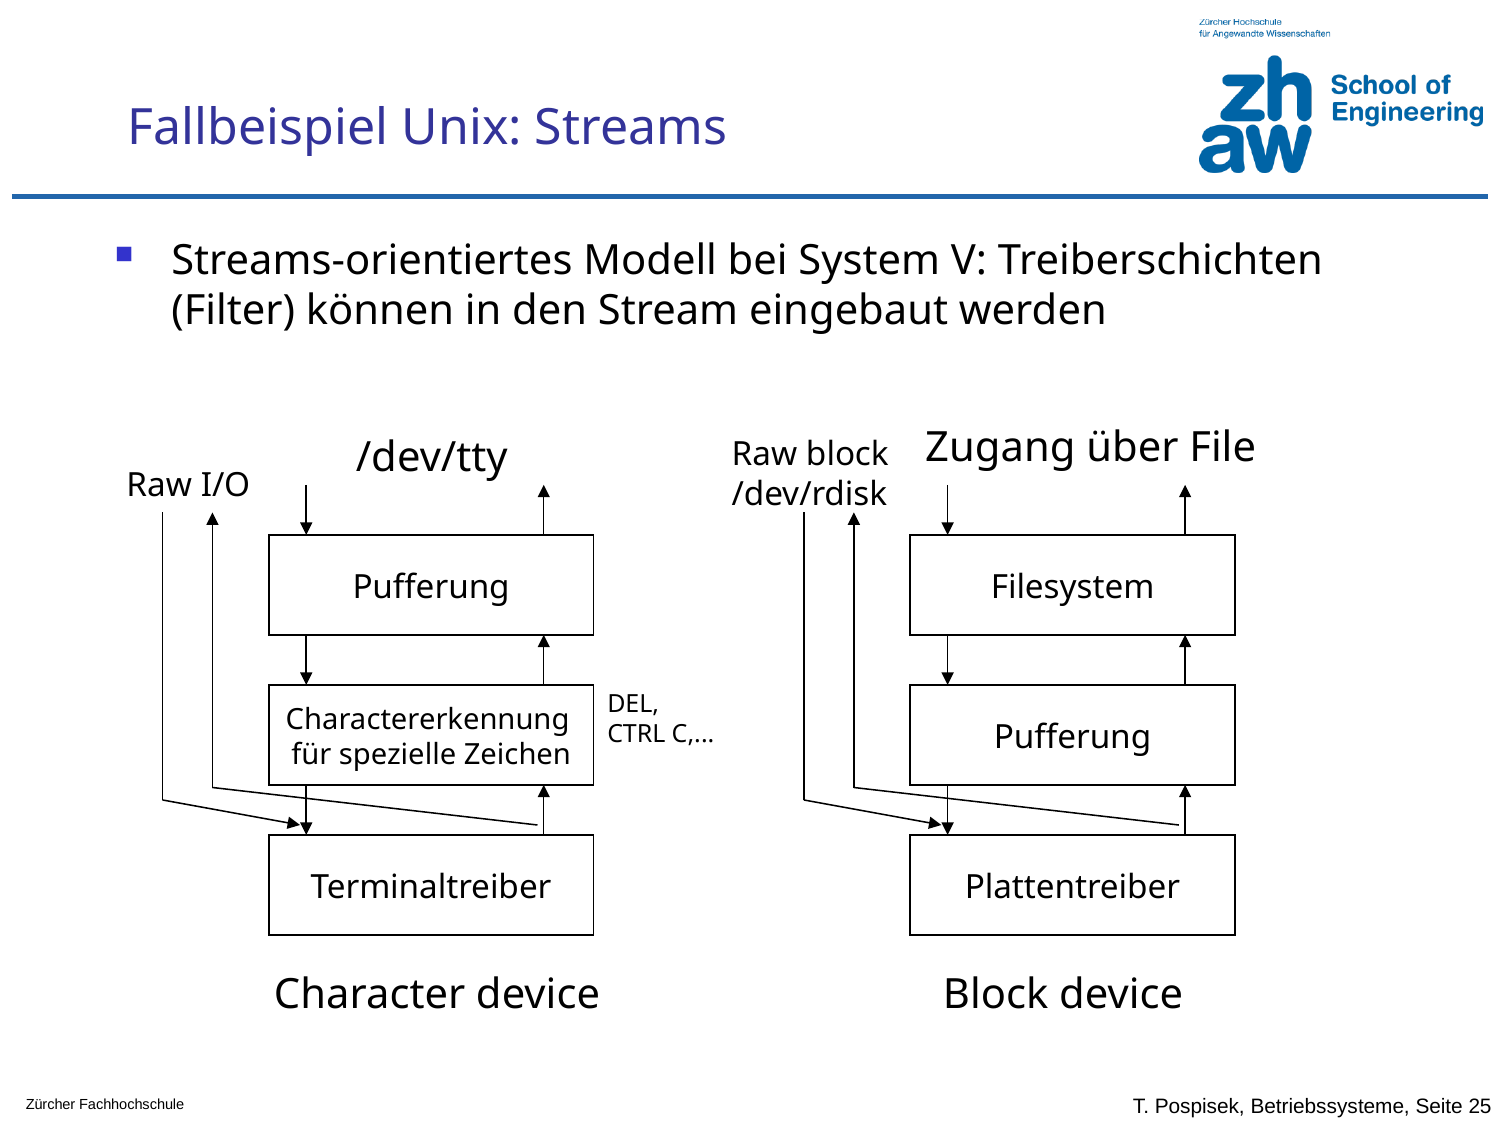

# Fallbeispiel Unix: Streams
Streams-orientiertes Modell bei System V: Treiberschichten (Filter) können in den Stream eingebaut werden
Zugang über File
Raw block
/dev/rdisk
Filesystem
Pufferung
Plattentreiber
Block device
/dev/tty
Raw I/O
Pufferung
Charactererkennung
für spezielle Zeichen
Terminaltreiber
Character device
DEL,
CTRL C,...